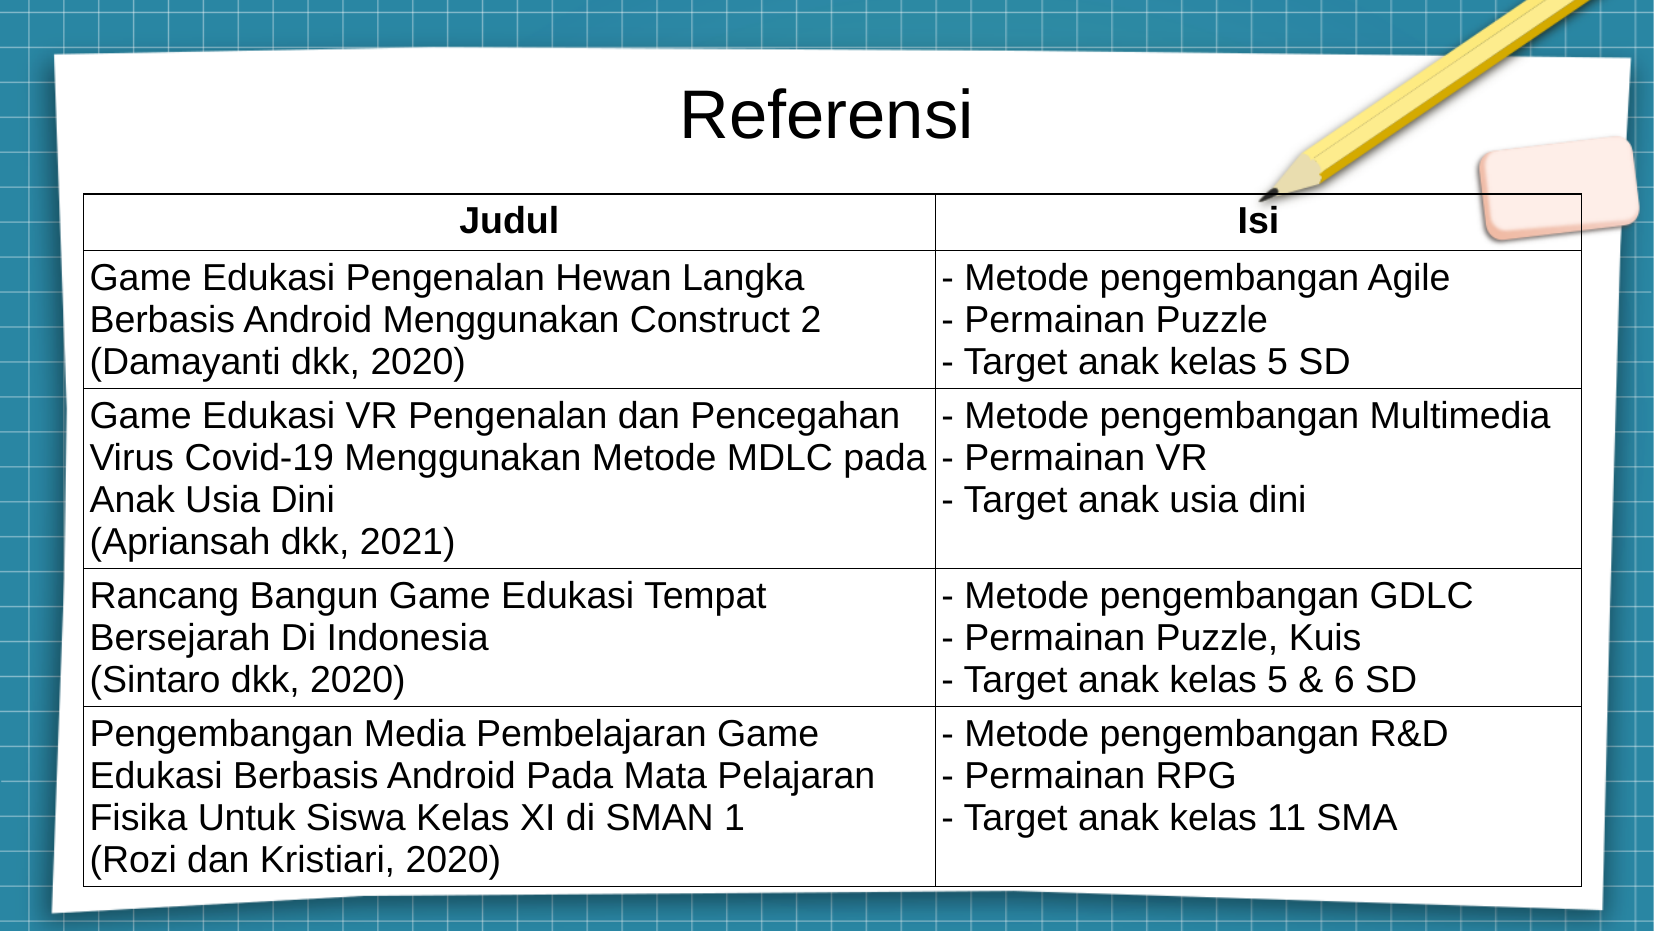

# Referensi
| Judul | Isi |
| --- | --- |
| Game Edukasi Pengenalan Hewan Langka Berbasis Android Menggunakan Construct 2 (Damayanti dkk, 2020) | - Metode pengembangan Agile - Permainan Puzzle - Target anak kelas 5 SD |
| Game Edukasi VR Pengenalan dan Pencegahan Virus Covid-19 Menggunakan Metode MDLC pada Anak Usia Dini (Apriansah dkk, 2021) | - Metode pengembangan Multimedia - Permainan VR - Target anak usia dini |
| Rancang Bangun Game Edukasi Tempat Bersejarah Di Indonesia (Sintaro dkk, 2020) | - Metode pengembangan GDLC - Permainan Puzzle, Kuis - Target anak kelas 5 & 6 SD |
| Pengembangan Media Pembelajaran Game Edukasi Berbasis Android Pada Mata Pelajaran Fisika Untuk Siswa Kelas XI di SMAN 1 (Rozi dan Kristiari, 2020) | - Metode pengembangan R&D - Permainan RPG - Target anak kelas 11 SMA |